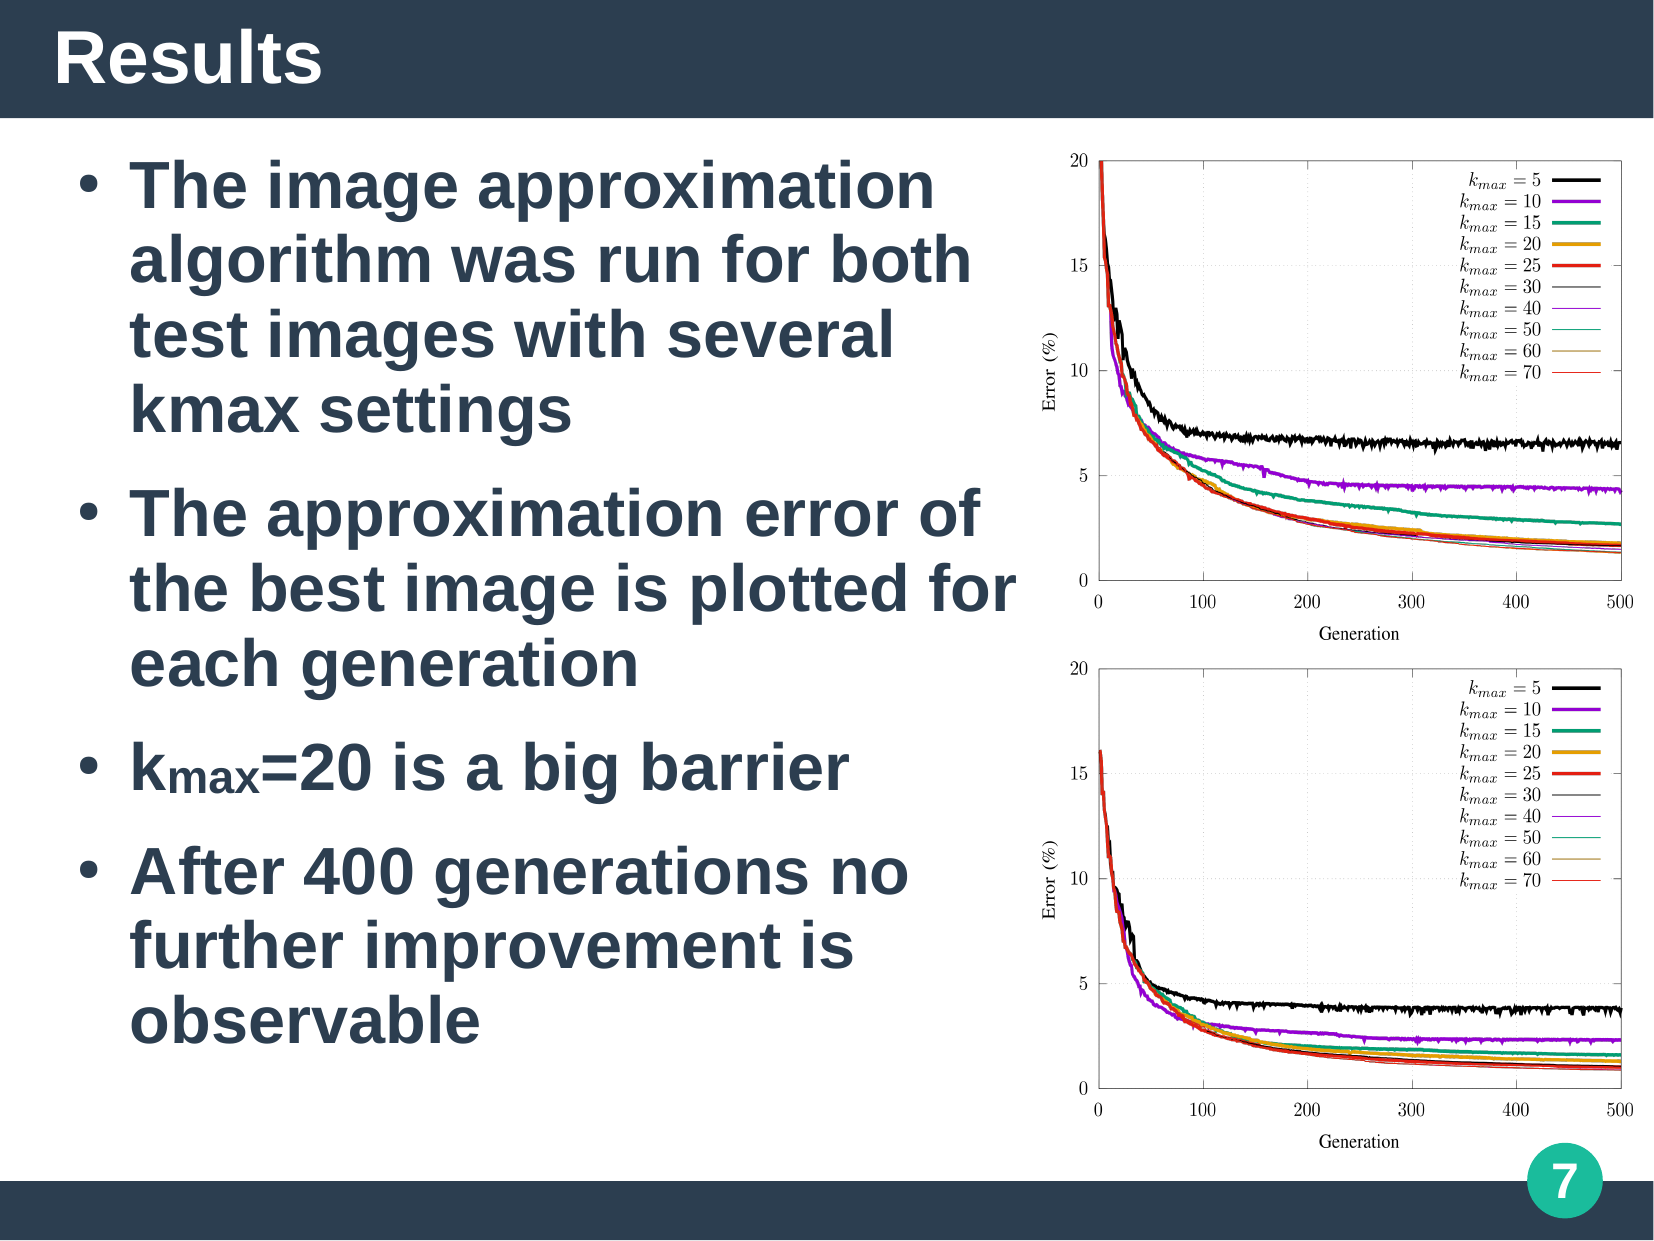

# Results
The image approximation algorithm was run for both test images with several kmax settings
The approximation error of the best image is plotted for each generation
kmax=20 is a big barrier
After 400 generations no further improvement is observable